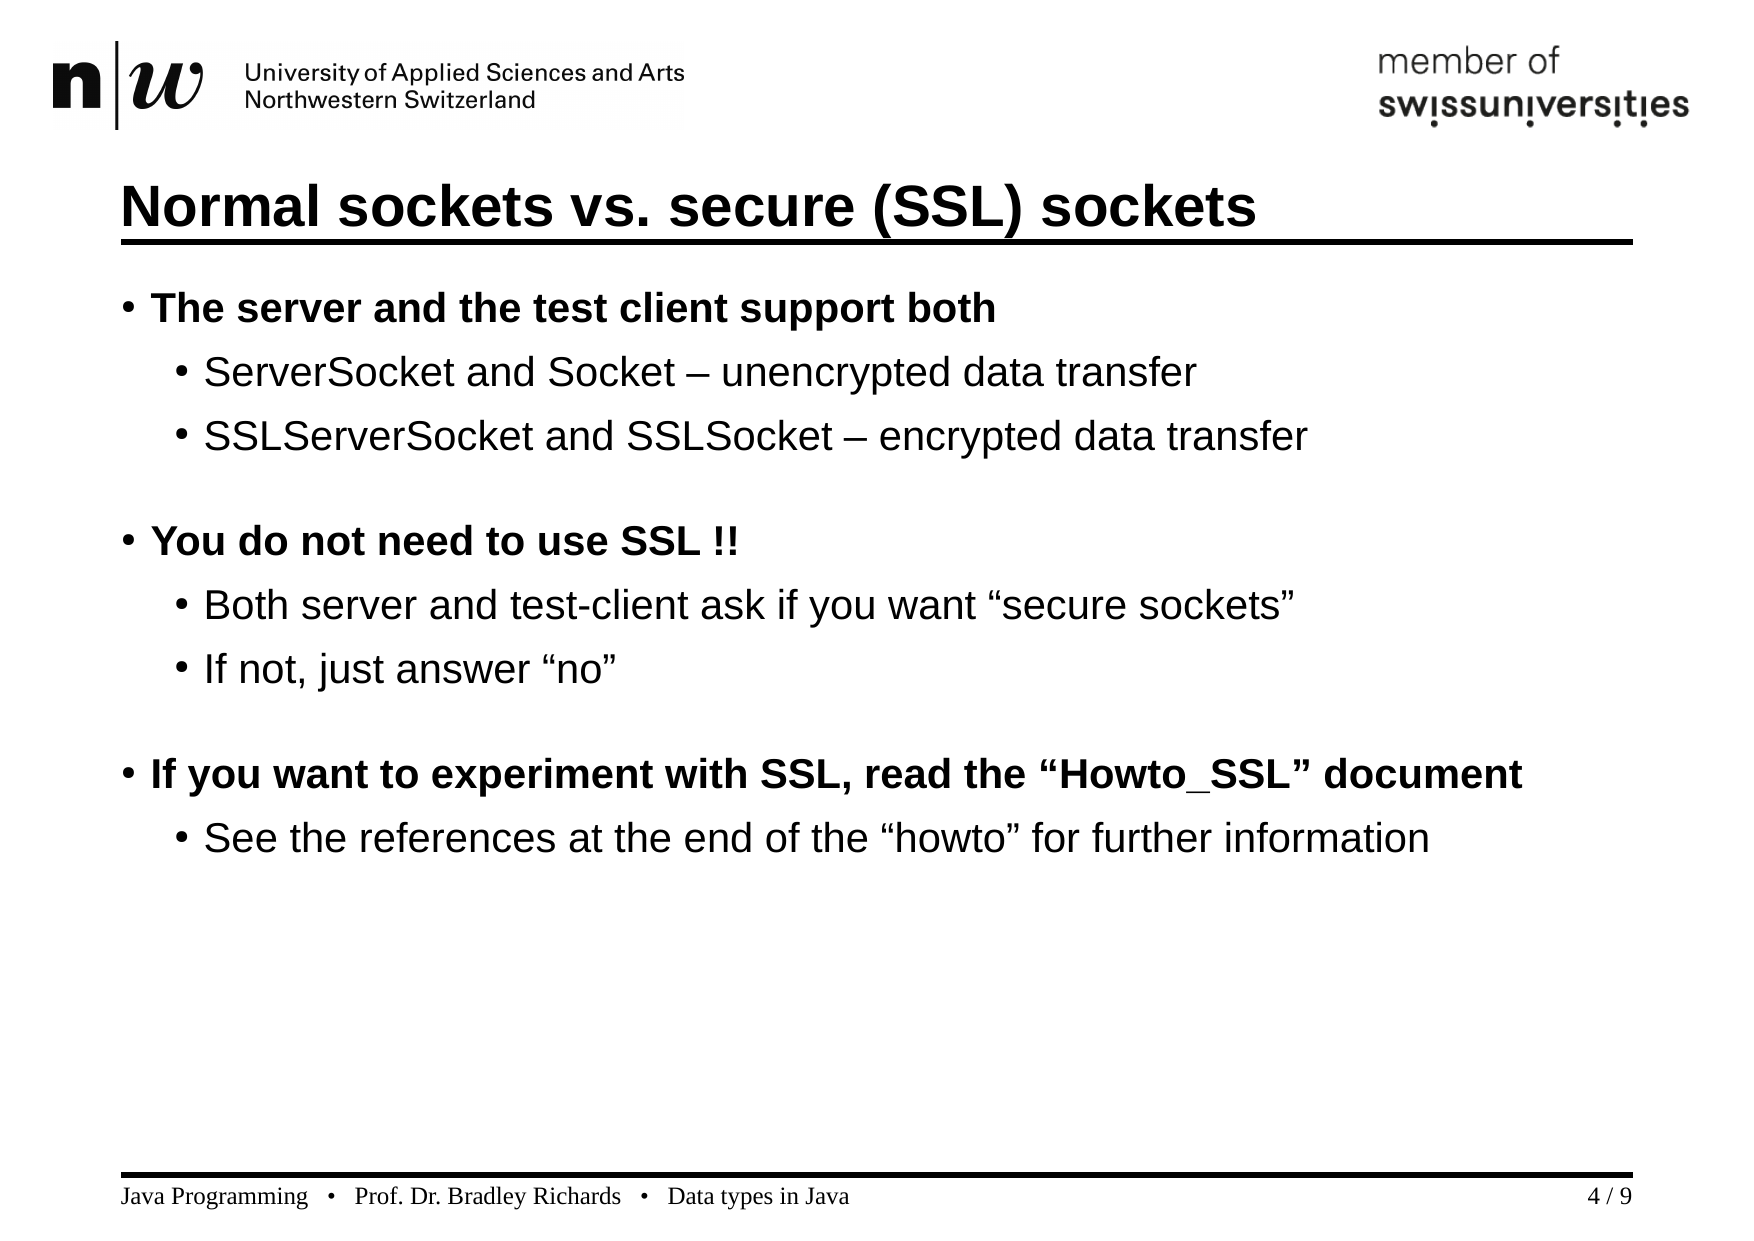

# Normal sockets vs. secure (SSL) sockets
The server and the test client support both
ServerSocket and Socket – unencrypted data transfer
SSLServerSocket and SSLSocket – encrypted data transfer
You do not need to use SSL !!
Both server and test-client ask if you want “secure sockets”
If not, just answer “no”
If you want to experiment with SSL, read the “Howto_SSL” document
See the references at the end of the “howto” for further information
Java Programming • Prof. Dr. Bradley Richards • Data types in Java
4